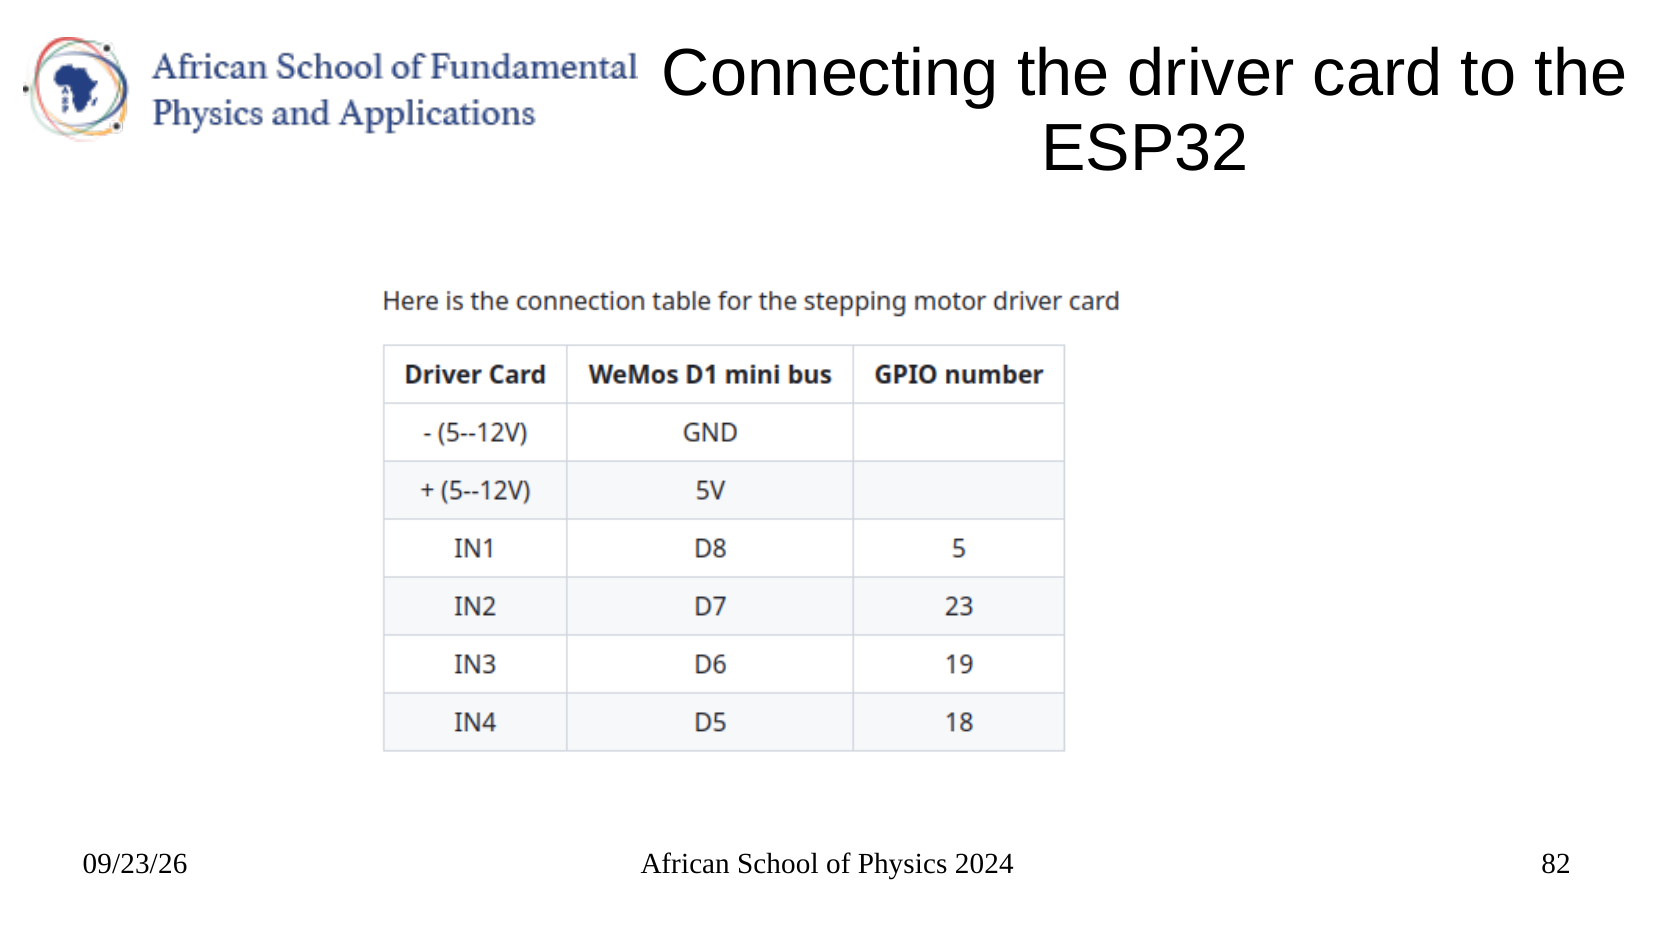

# Connecting the driver card to the ESP32
African School of Physics 2024
82